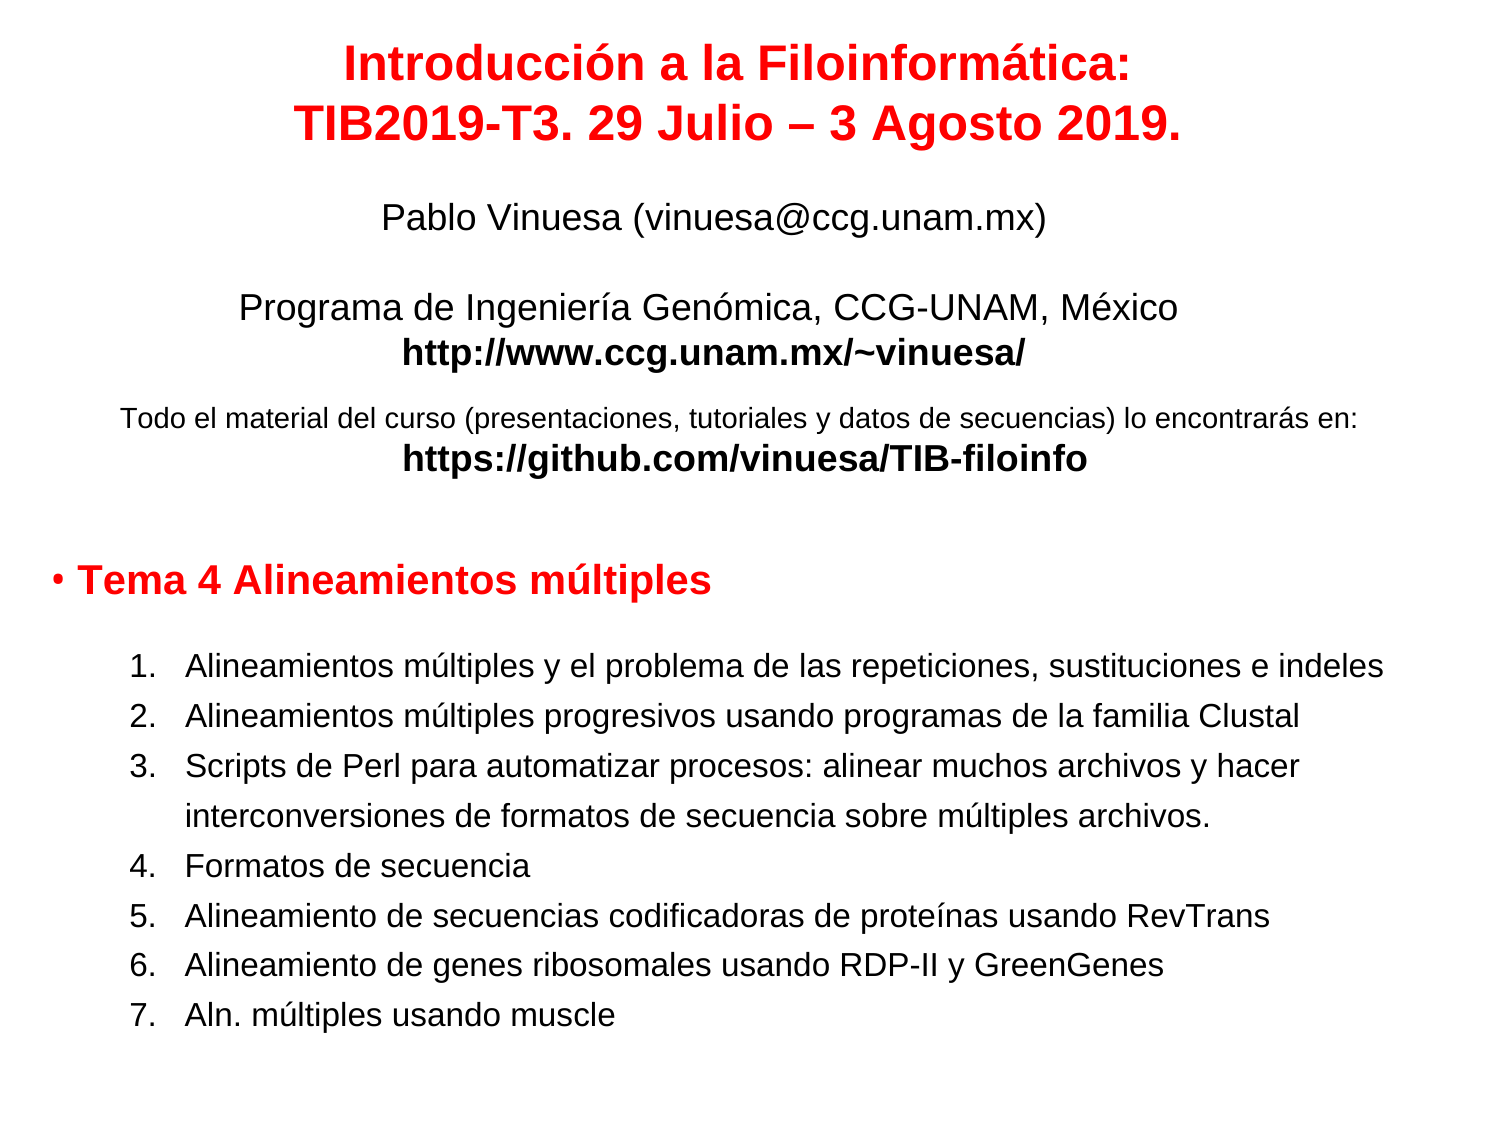

Introducción a la Filoinformática:
TIB2019-T3. 29 Julio – 3 Agosto 2019.
Pablo Vinuesa (vinuesa@ccg.unam.mx)
Programa de Ingeniería Genómica, CCG-UNAM, México http://www.ccg.unam.mx/~vinuesa/
Todo el material del curso (presentaciones, tutoriales y datos de secuencias) lo encontrarás en:
 https://github.com/vinuesa/TIB-filoinfo
 Tema 4 Alineamientos múltiples
Alineamientos múltiples y el problema de las repeticiones, sustituciones e indeles
Alineamientos múltiples progresivos usando programas de la familia Clustal
Scripts de Perl para automatizar procesos: alinear muchos archivos y hacer
 interconversiones de formatos de secuencia sobre múltiples archivos.
4. Formatos de secuencia
5. Alineamiento de secuencias codificadoras de proteínas usando RevTrans
6. Alineamiento de genes ribosomales usando RDP-II y GreenGenes
7. Aln. múltiples usando muscle